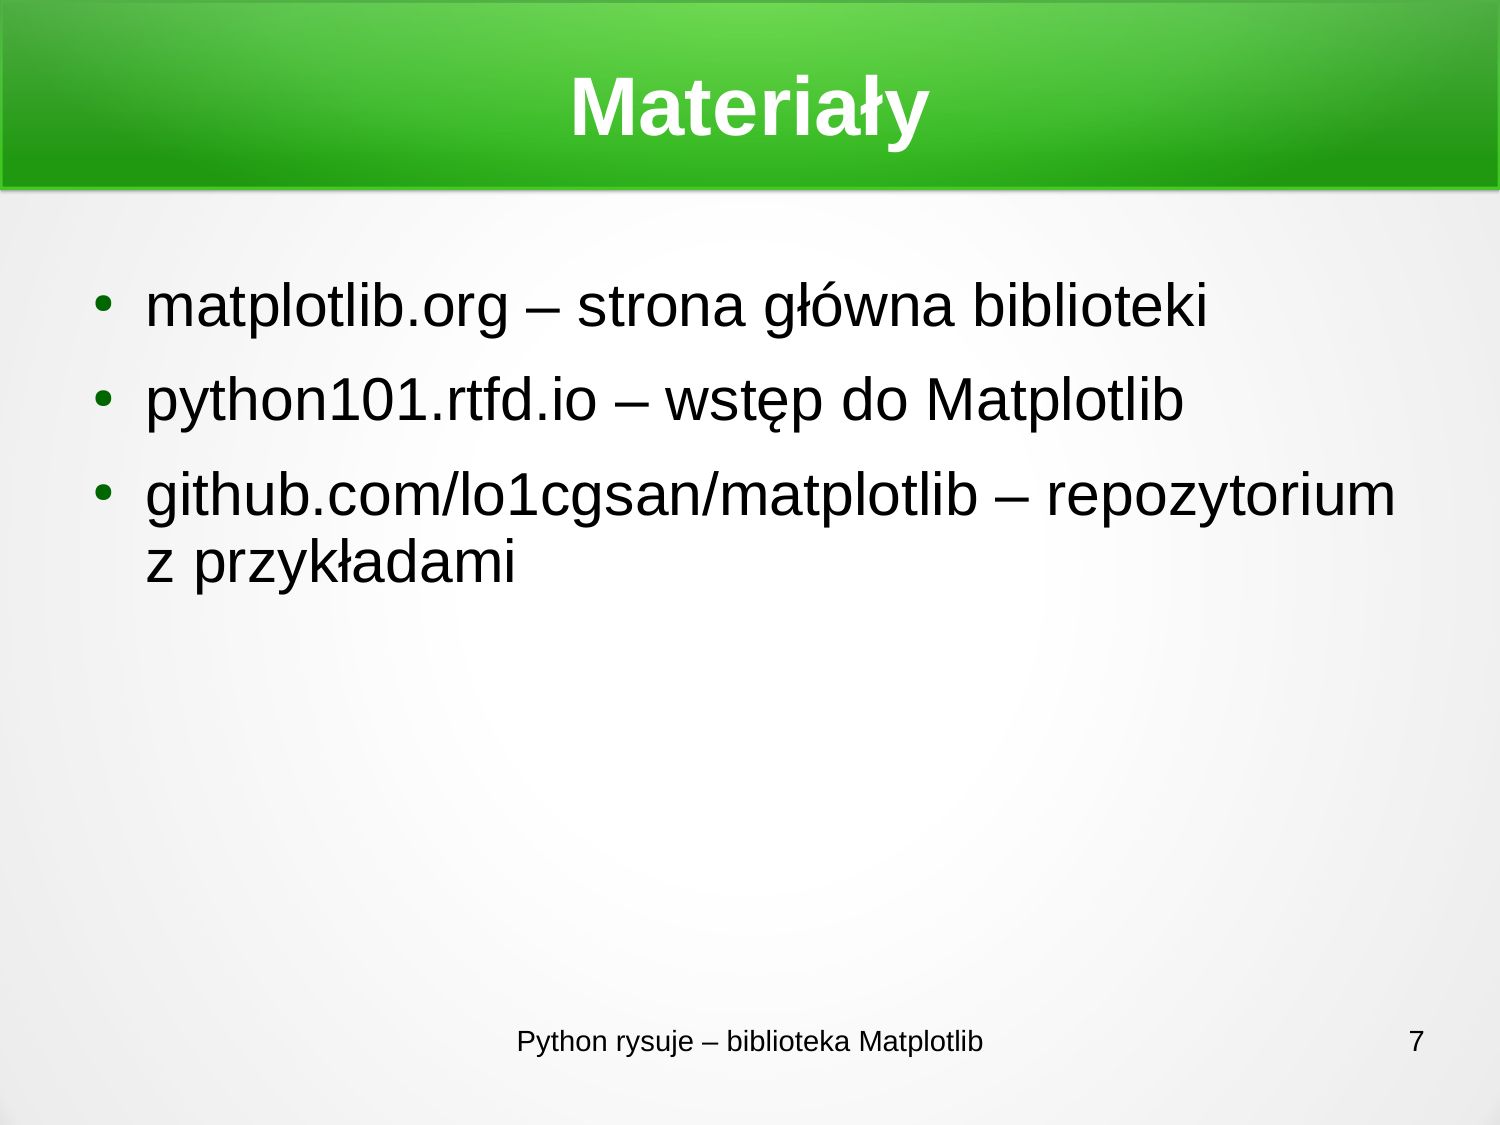

# Materiały
matplotlib.org – strona główna biblioteki
python101.rtfd.io – wstęp do Matplotlib
github.com/lo1cgsan/matplotlib – repozytorium z przykładami
Python rysuje – biblioteka Matplotlib
7